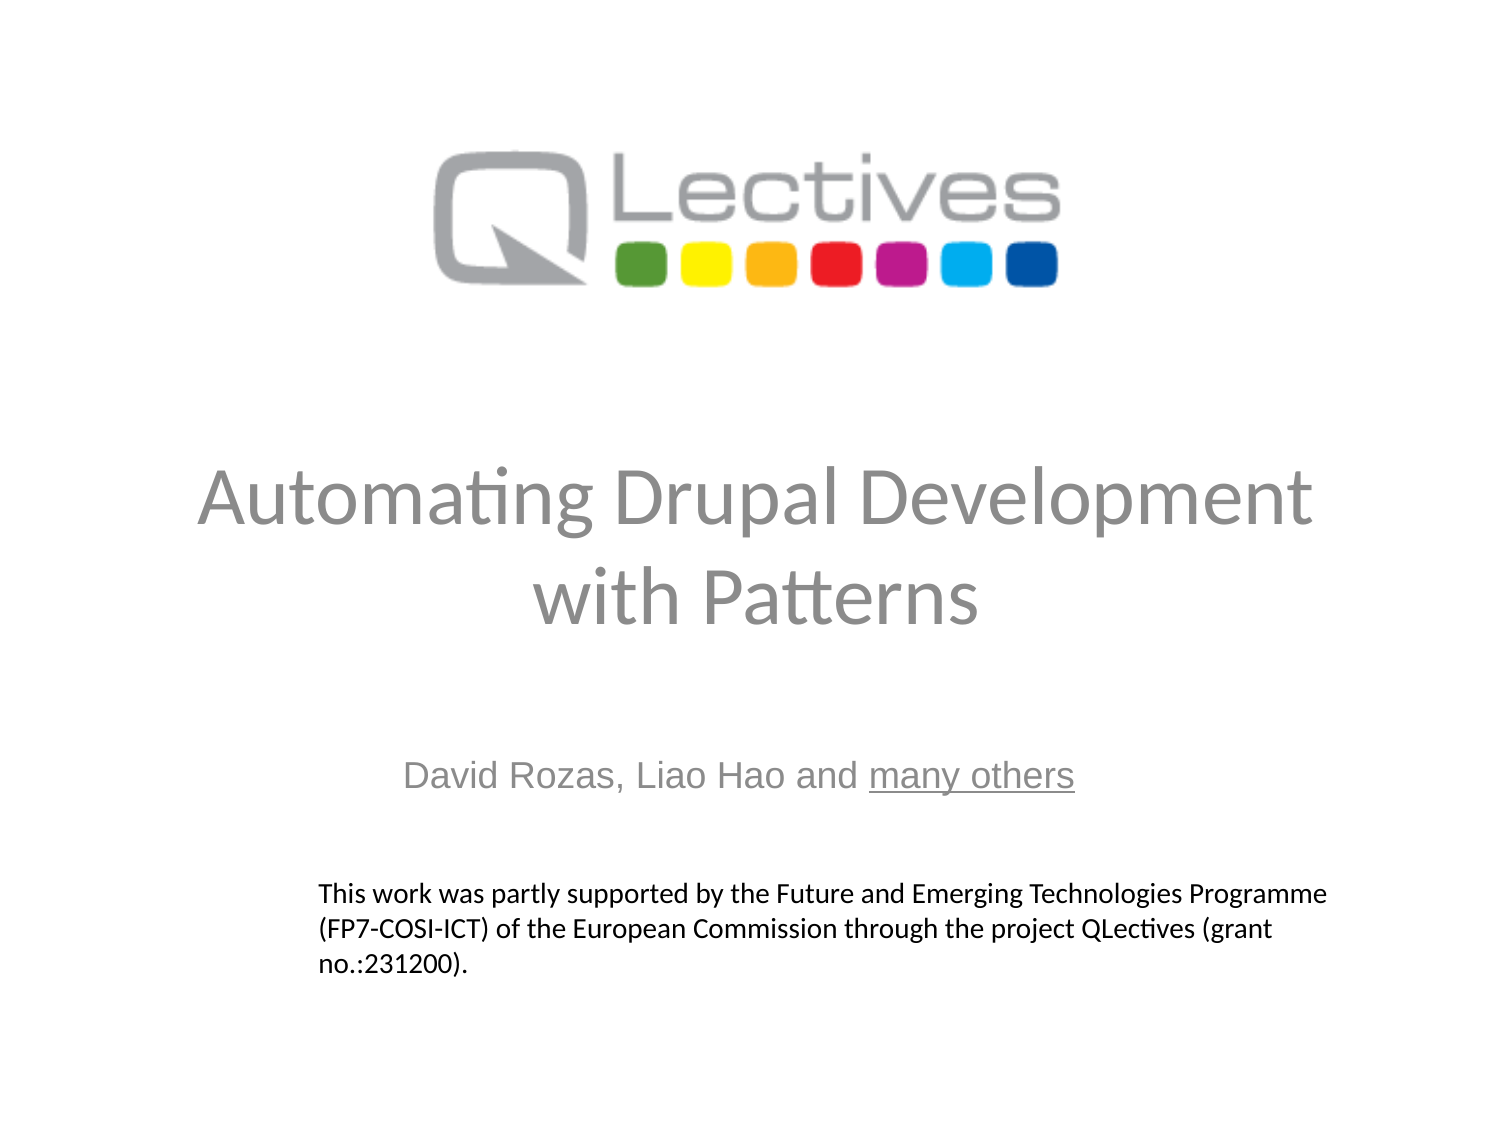

Automating Drupal Development with Patterns
David Rozas, Liao Hao and many others